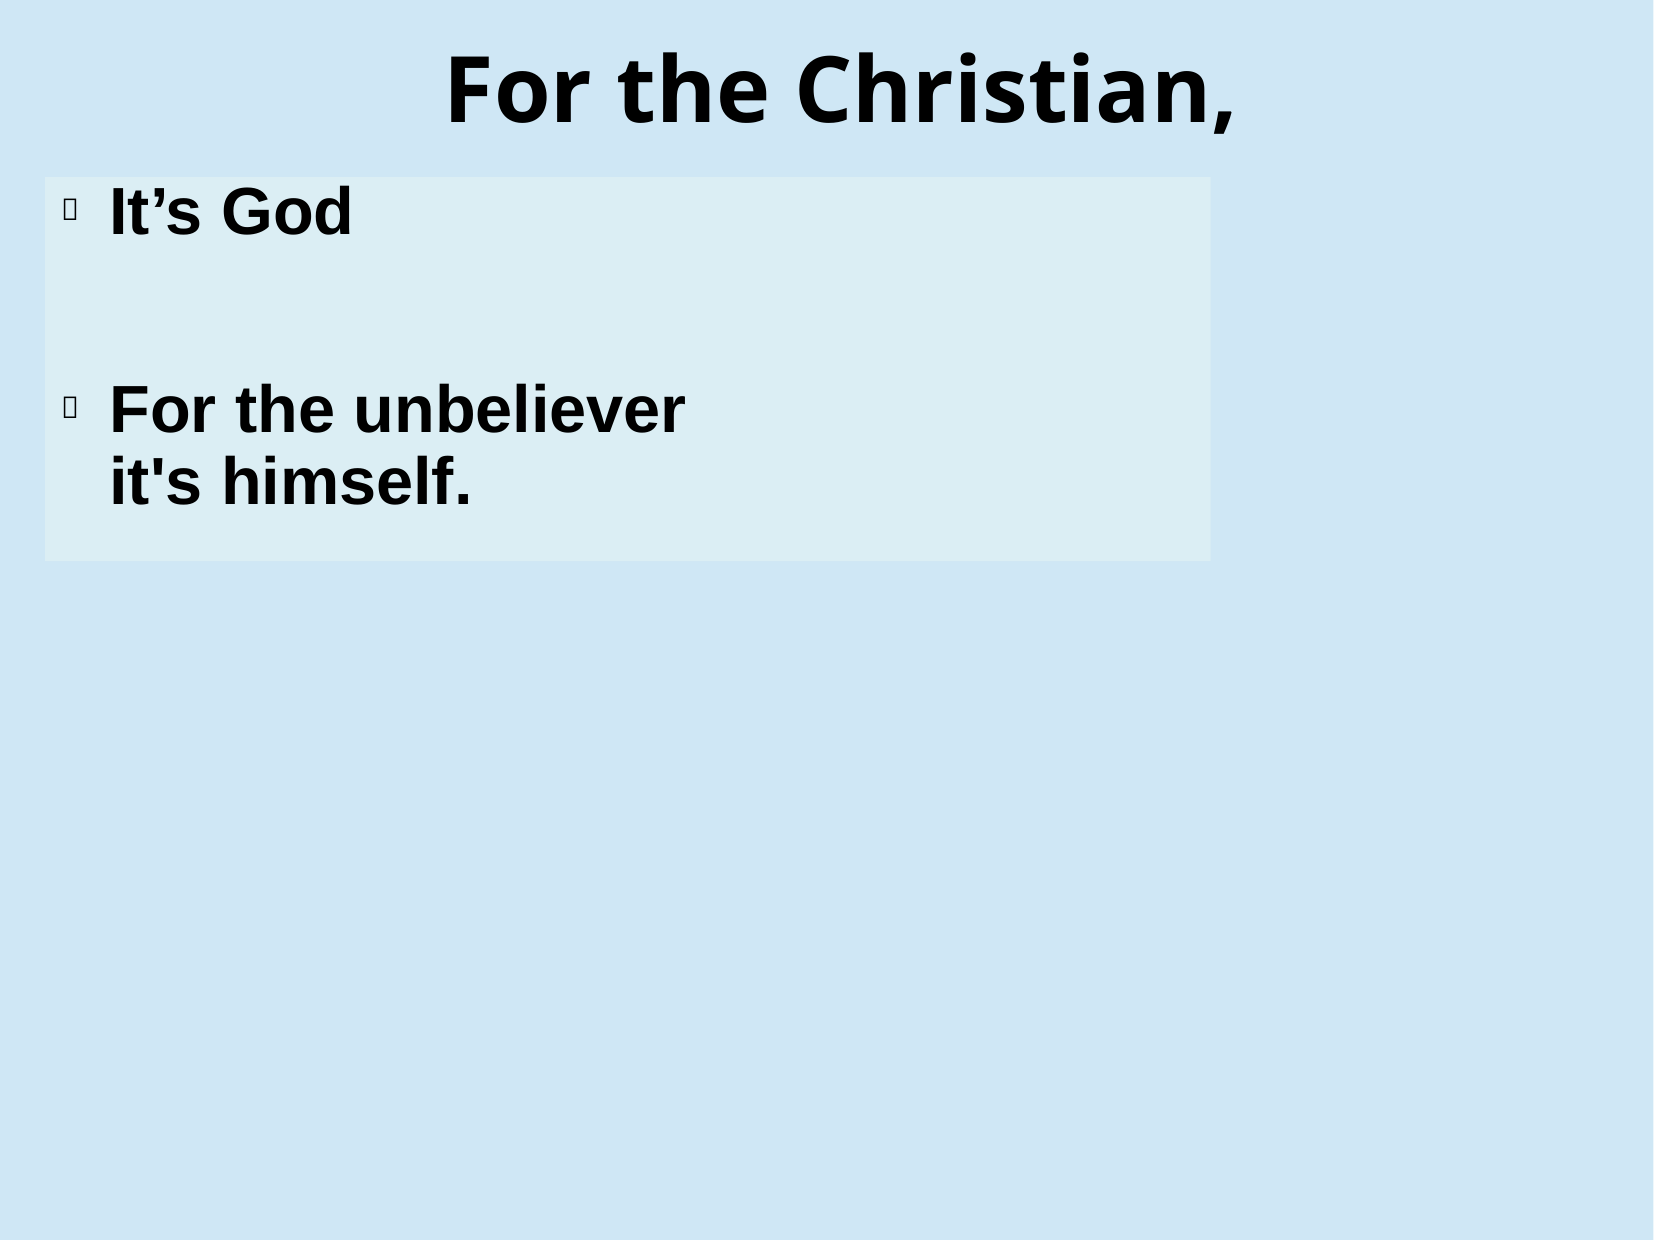

# For the Christian,
It’s God
For the unbeliever
it's himself.